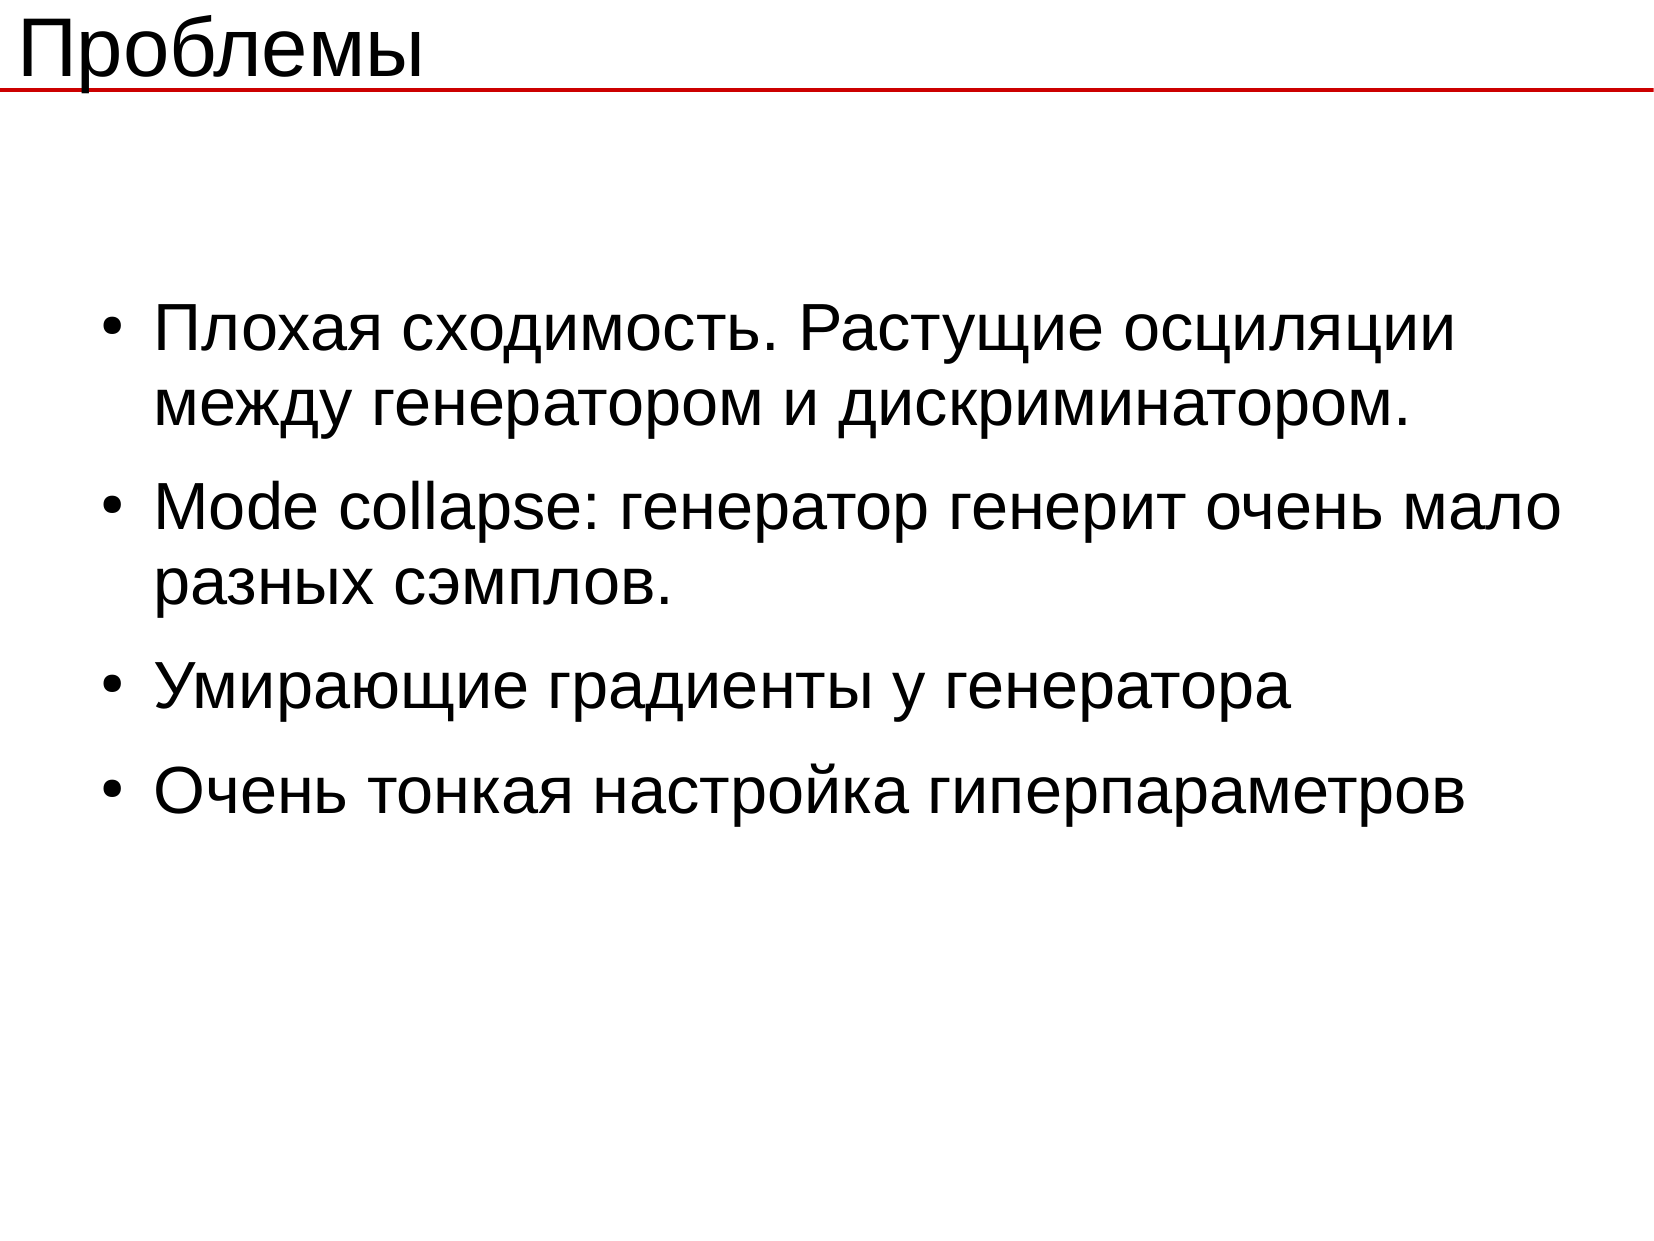

# Проблемы
Плохая сходимость. Растущие осциляции между генератором и дискриминатором.
Mode collapse: генератор генерит очень мало разных сэмплов.
Умирающие градиенты у генератора
Очень тонкая настройка гиперпараметров